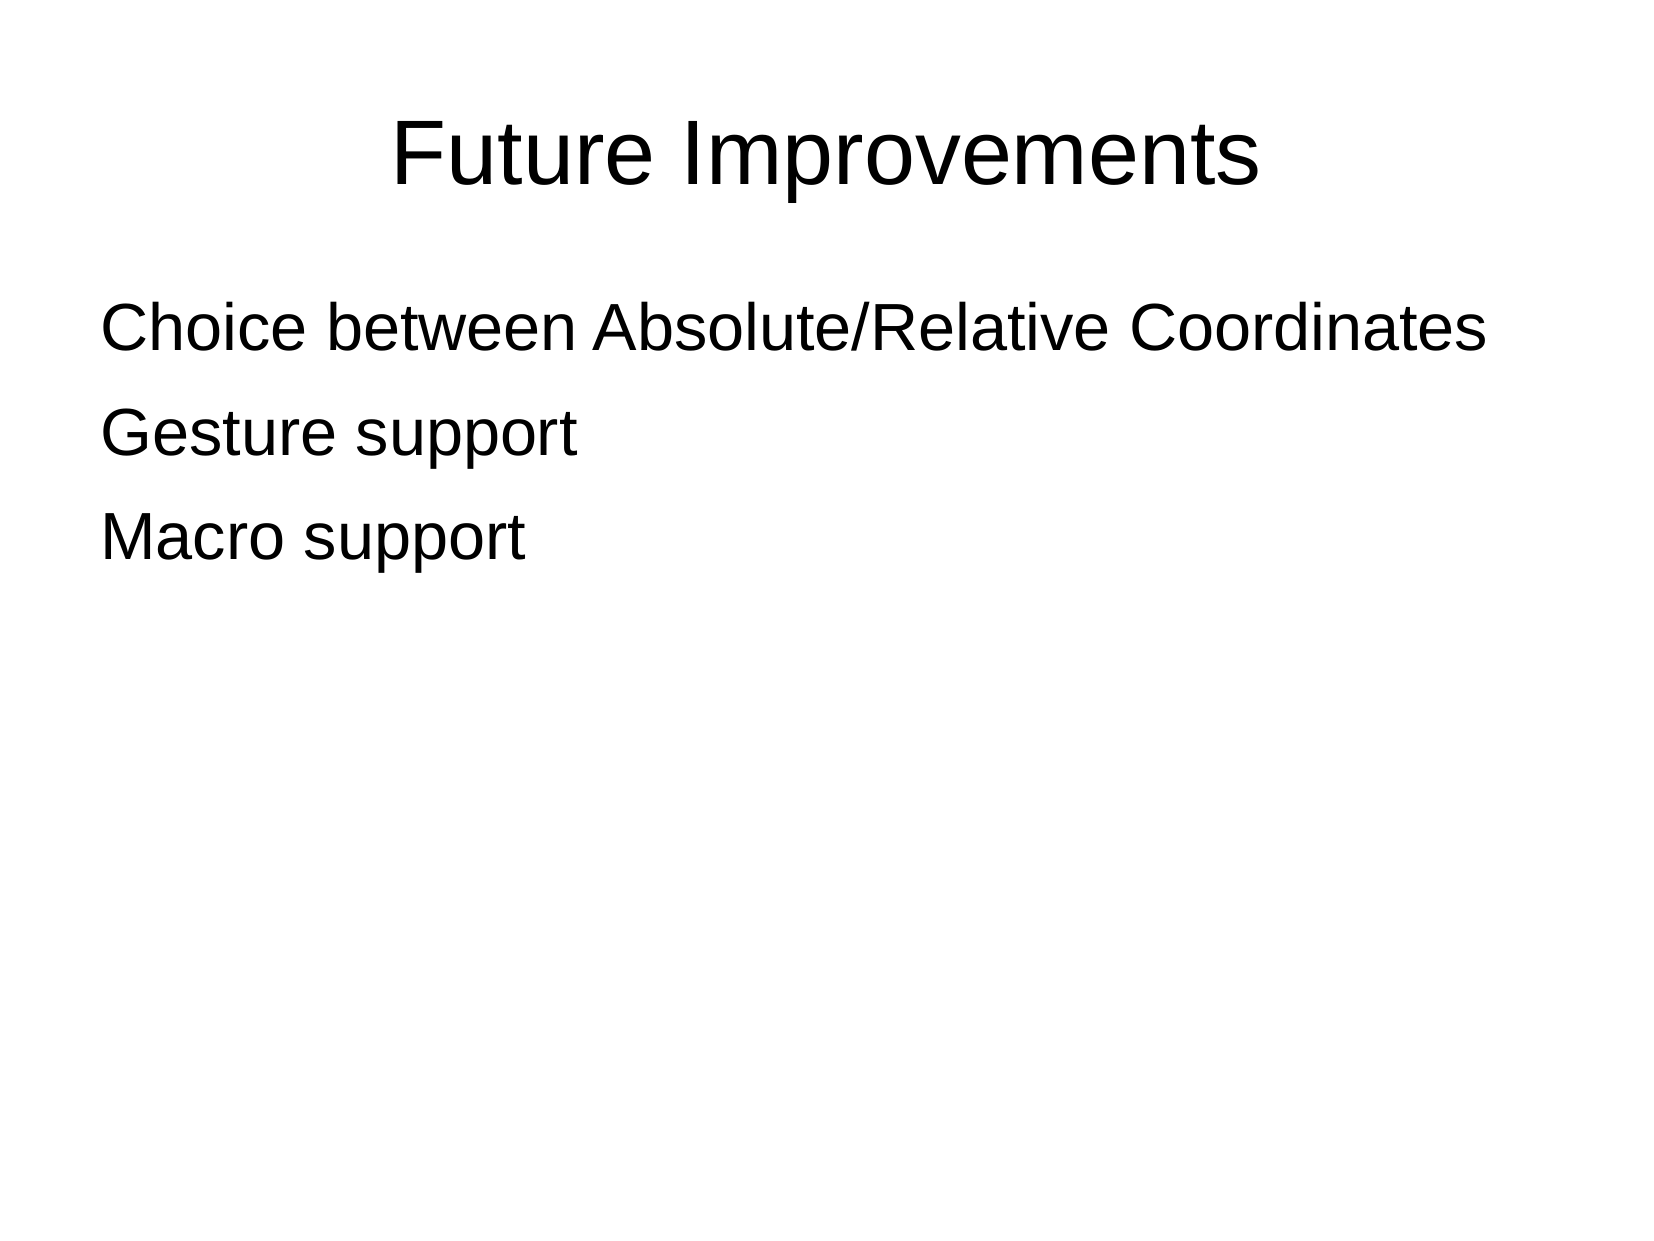

# Future Improvements
Choice between Absolute/Relative Coordinates
Gesture support
Macro support